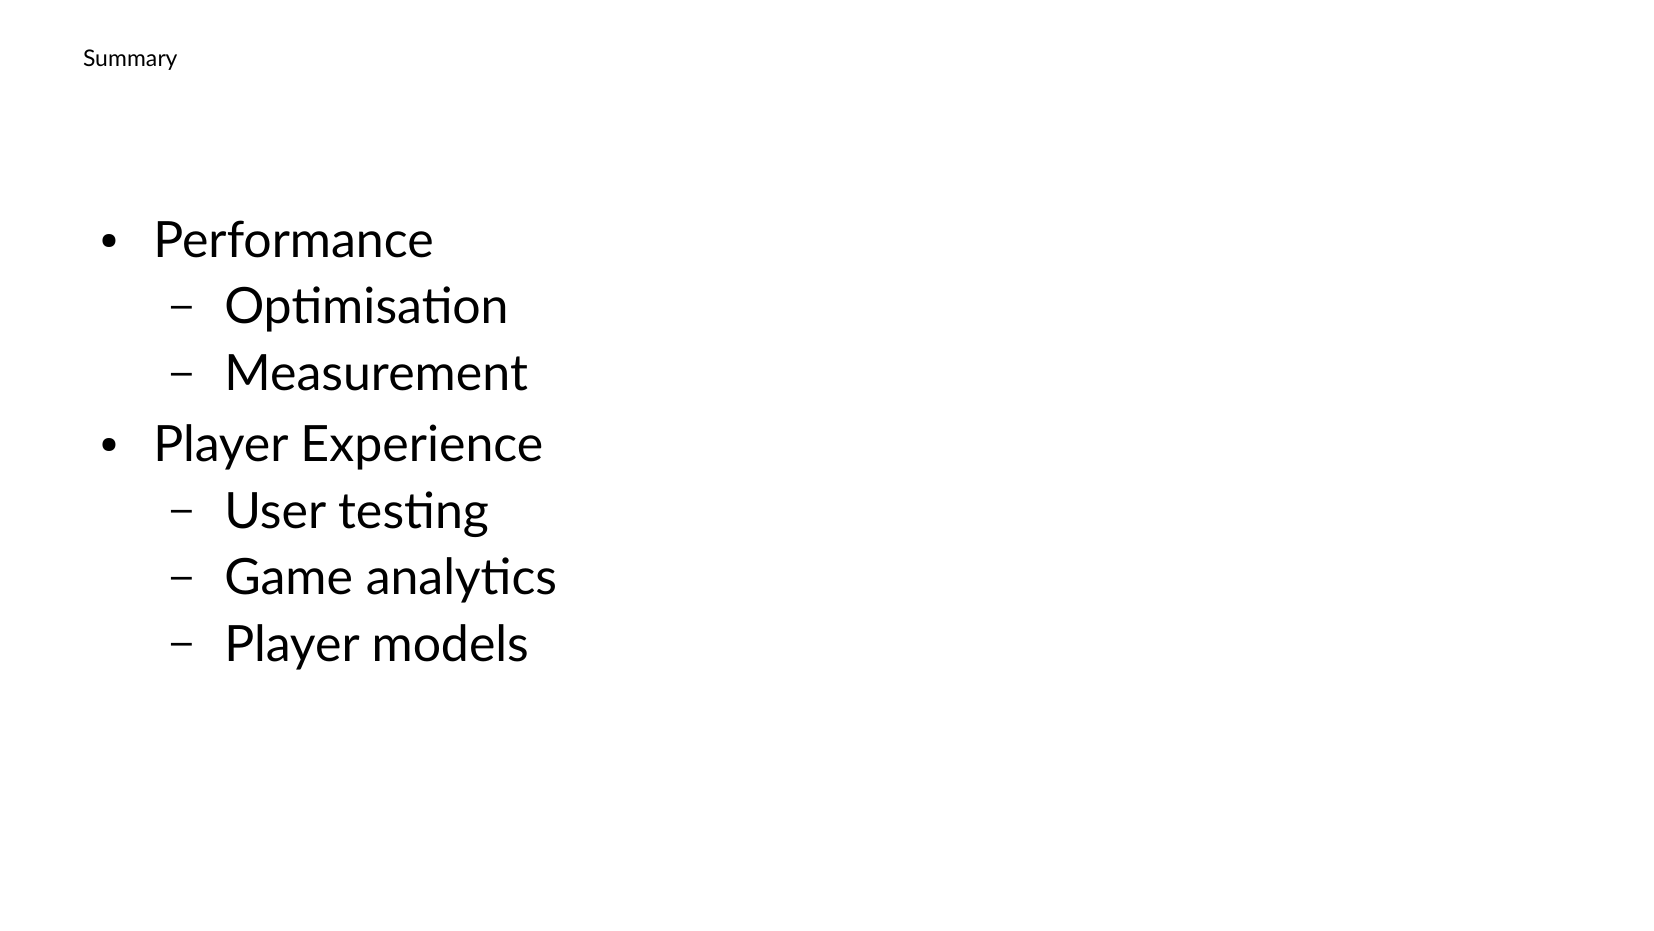

# Summary
Performance
Optimisation
Measurement
Player Experience
User testing
Game analytics
Player models